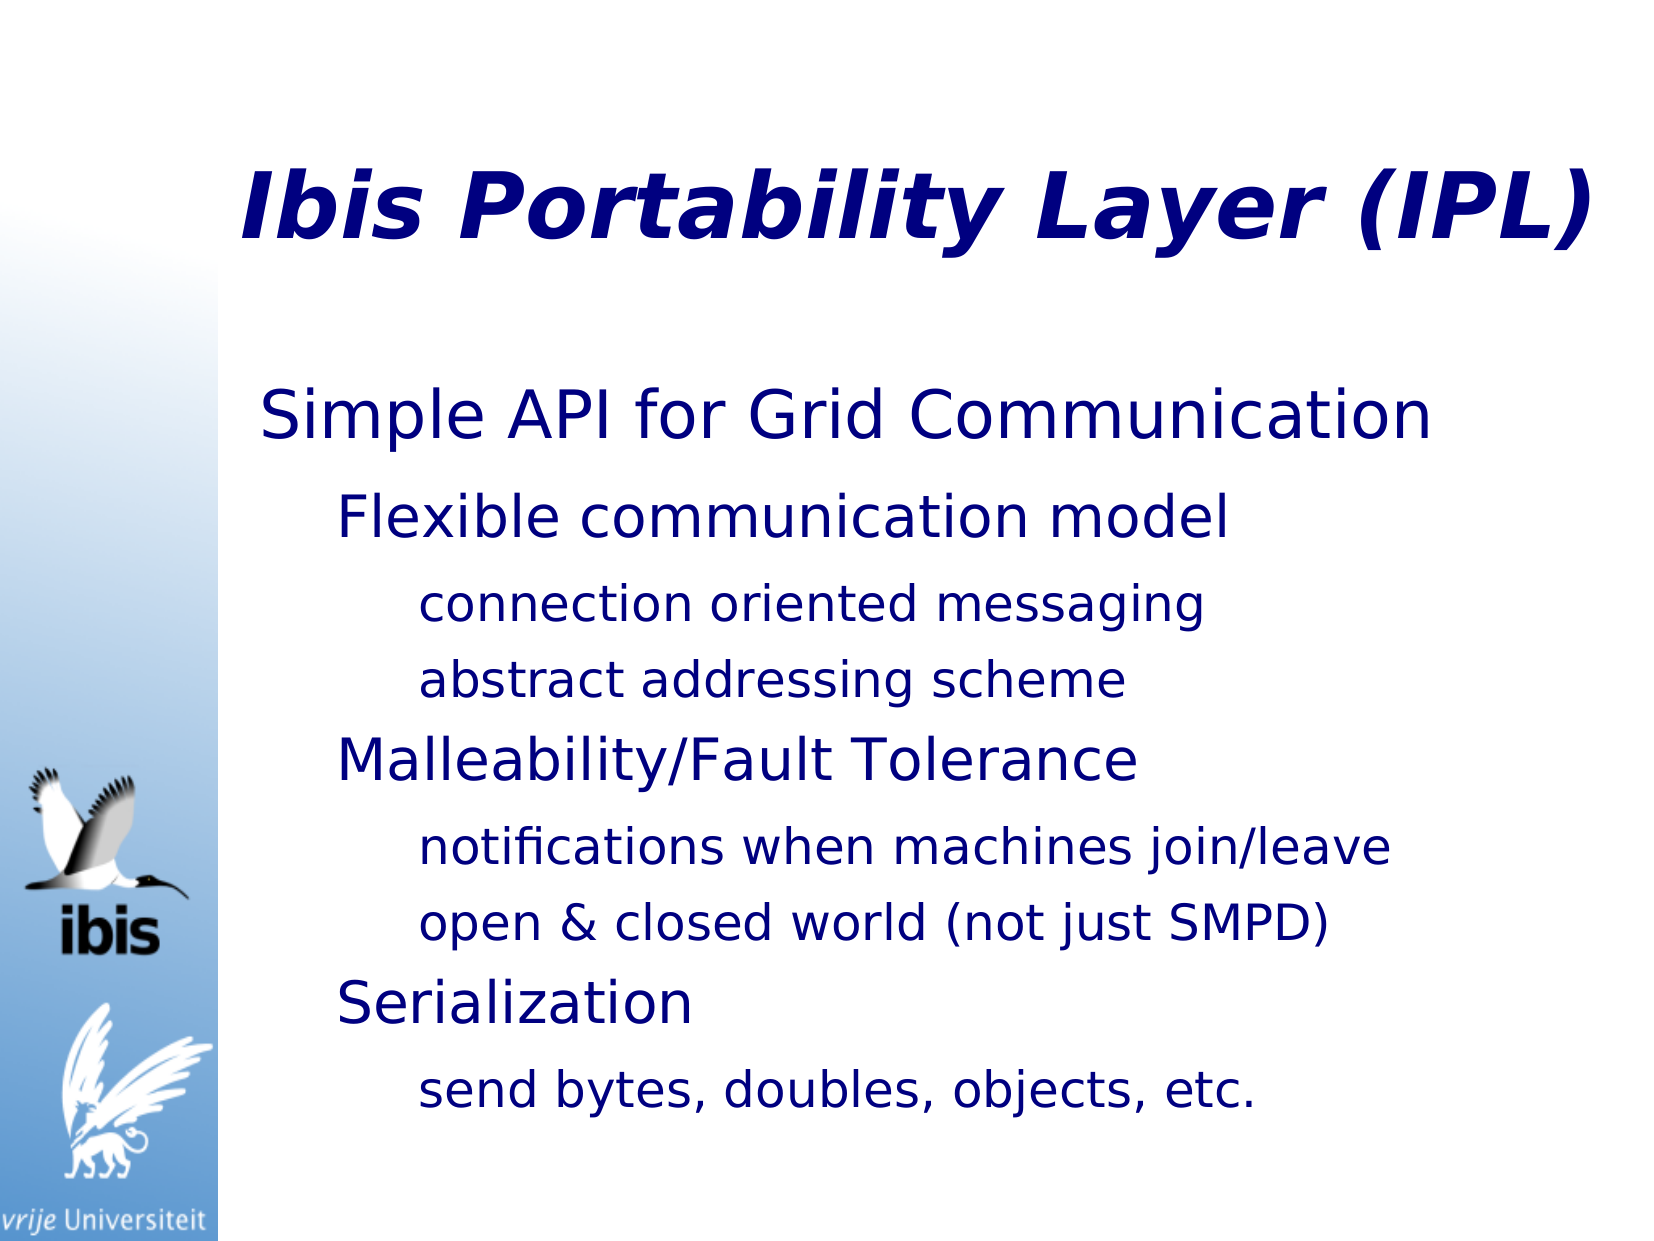

# Ibis Portability Layer (IPL)
Simple API for Grid Communication
Flexible communication model
connection oriented messaging
abstract addressing scheme
Malleability/Fault Tolerance
notifications when machines join/leave
open & closed world (not just SMPD)
Serialization
send bytes, doubles, objects, etc.